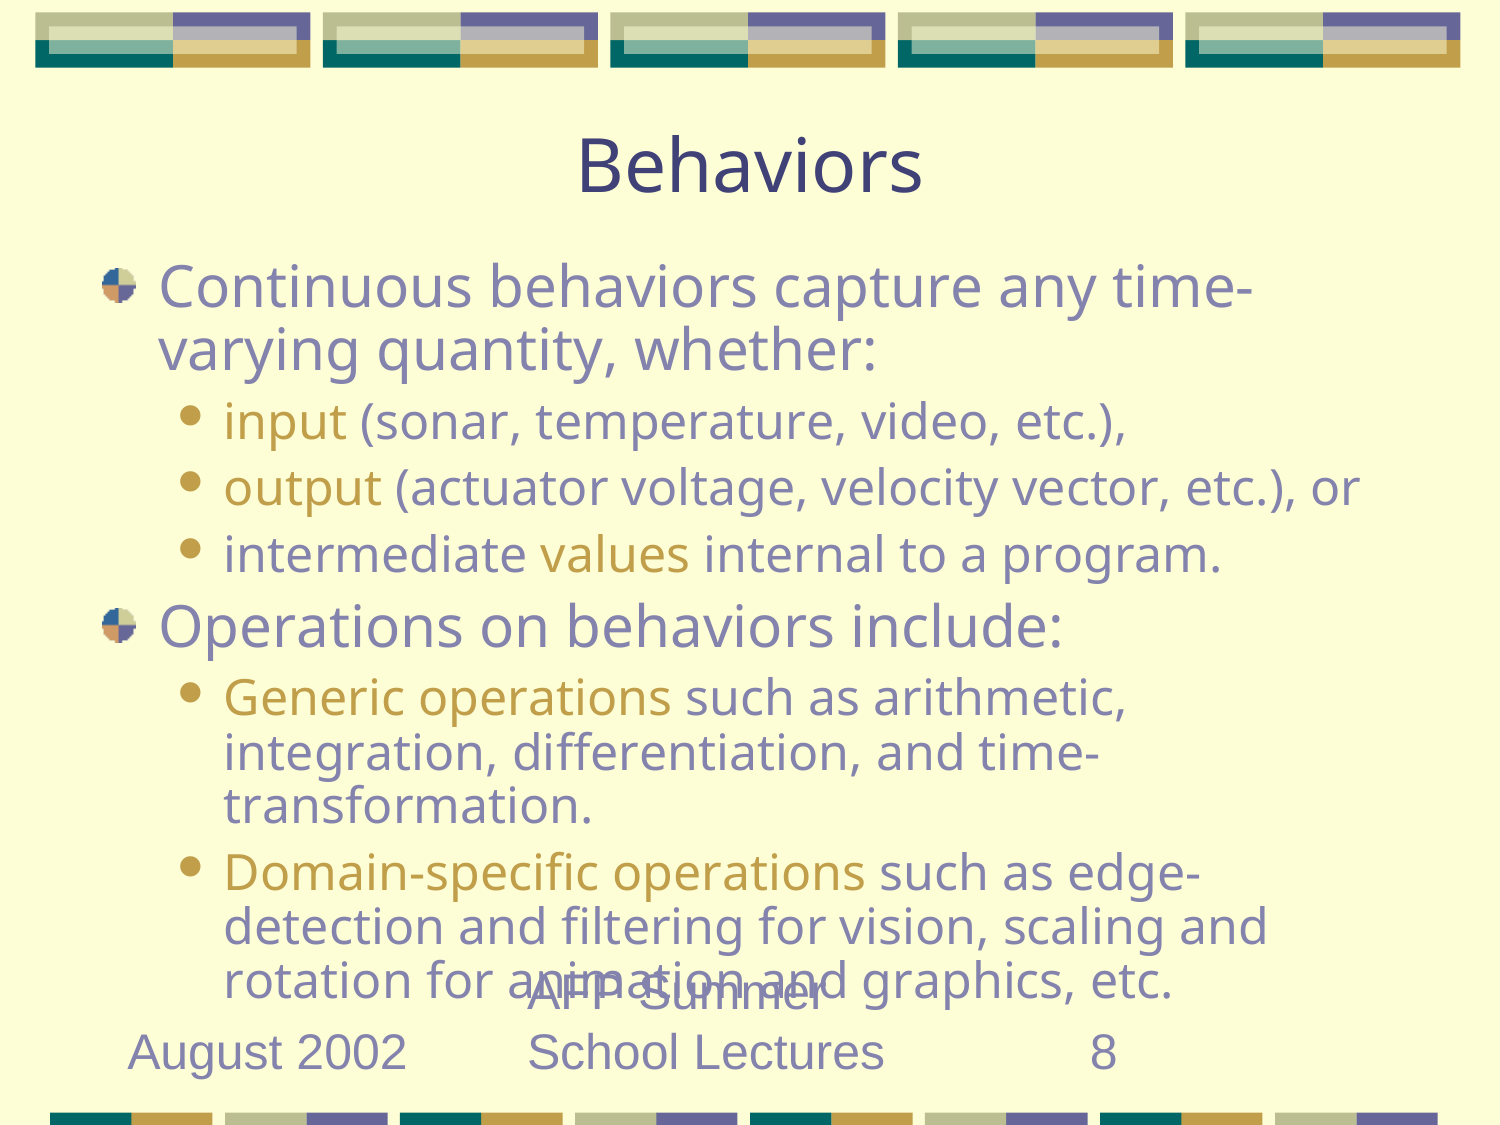

# Behaviors
Continuous behaviors capture any time-varying quantity, whether:
input (sonar, temperature, video, etc.),
output (actuator voltage, velocity vector, etc.), or
intermediate values internal to a program.
Operations on behaviors include:
Generic operations such as arithmetic, integration, differentiation, and time-transformation.
Domain-specific operations such as edge-detection and filtering for vision, scaling and rotation for animation and graphics, etc.
August 2002
8